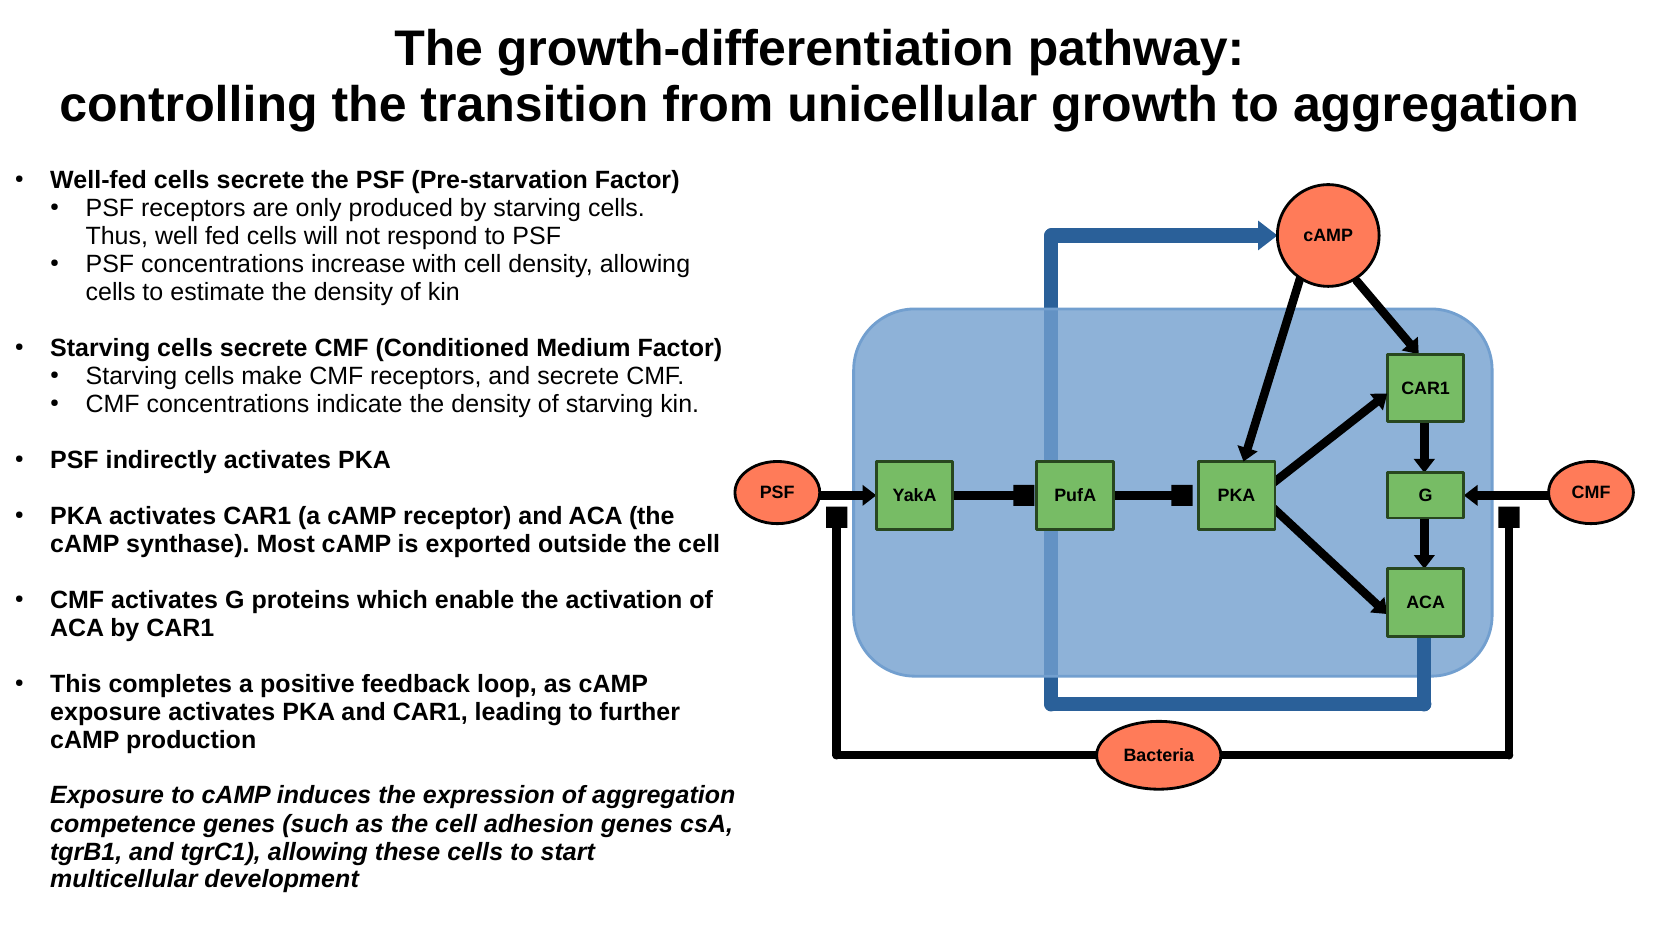

# The growth-differentiation pathway: controlling the transition from unicellular growth to aggregation
Well-fed cells secrete the PSF (Pre-starvation Factor)
PSF receptors are only produced by starving cells.
Thus, well fed cells will not respond to PSF
PSF concentrations increase with cell density, allowing cells to estimate the density of kin
Starving cells secrete CMF (Conditioned Medium Factor)
Starving cells make CMF receptors, and secrete CMF.
CMF concentrations indicate the density of starving kin.
PSF indirectly activates PKA
PKA activates CAR1 (a cAMP receptor) and ACA (the cAMP synthase). Most cAMP is exported outside the cell
CMF activates G proteins which enable the activation of ACA by CAR1
This completes a positive feedback loop, as cAMP exposure activates PKA and CAR1, leading to further cAMP production
Exposure to cAMP induces the expression of aggregation competence genes (such as the cell adhesion genes csA, tgrB1, and tgrC1), allowing these cells to start multicellular development